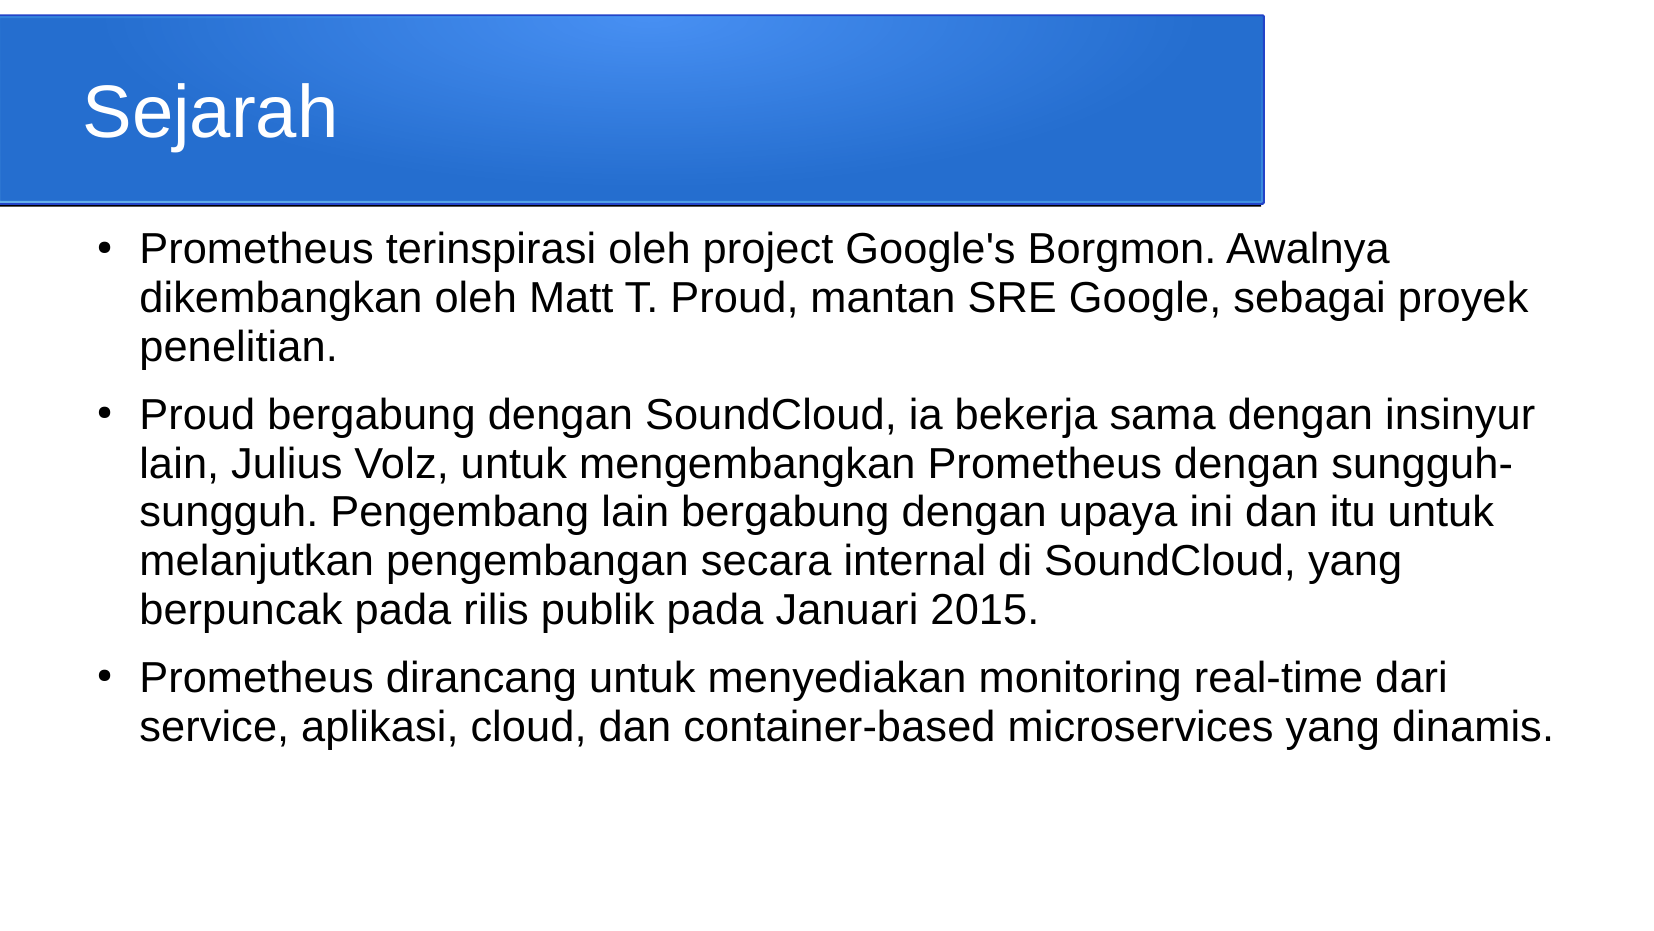

# Sejarah
Prometheus terinspirasi oleh project Google's Borgmon. Awalnya dikembangkan oleh Matt T. Proud, mantan SRE Google, sebagai proyek penelitian.
Proud bergabung dengan SoundCloud, ia bekerja sama dengan insinyur lain, Julius Volz, untuk mengembangkan Prometheus dengan sungguh-sungguh. Pengembang lain bergabung dengan upaya ini dan itu untuk melanjutkan pengembangan secara internal di SoundCloud, yang berpuncak pada rilis publik pada Januari 2015.
Prometheus dirancang untuk menyediakan monitoring real-time dari service, aplikasi, cloud, dan container-based microservices yang dinamis.